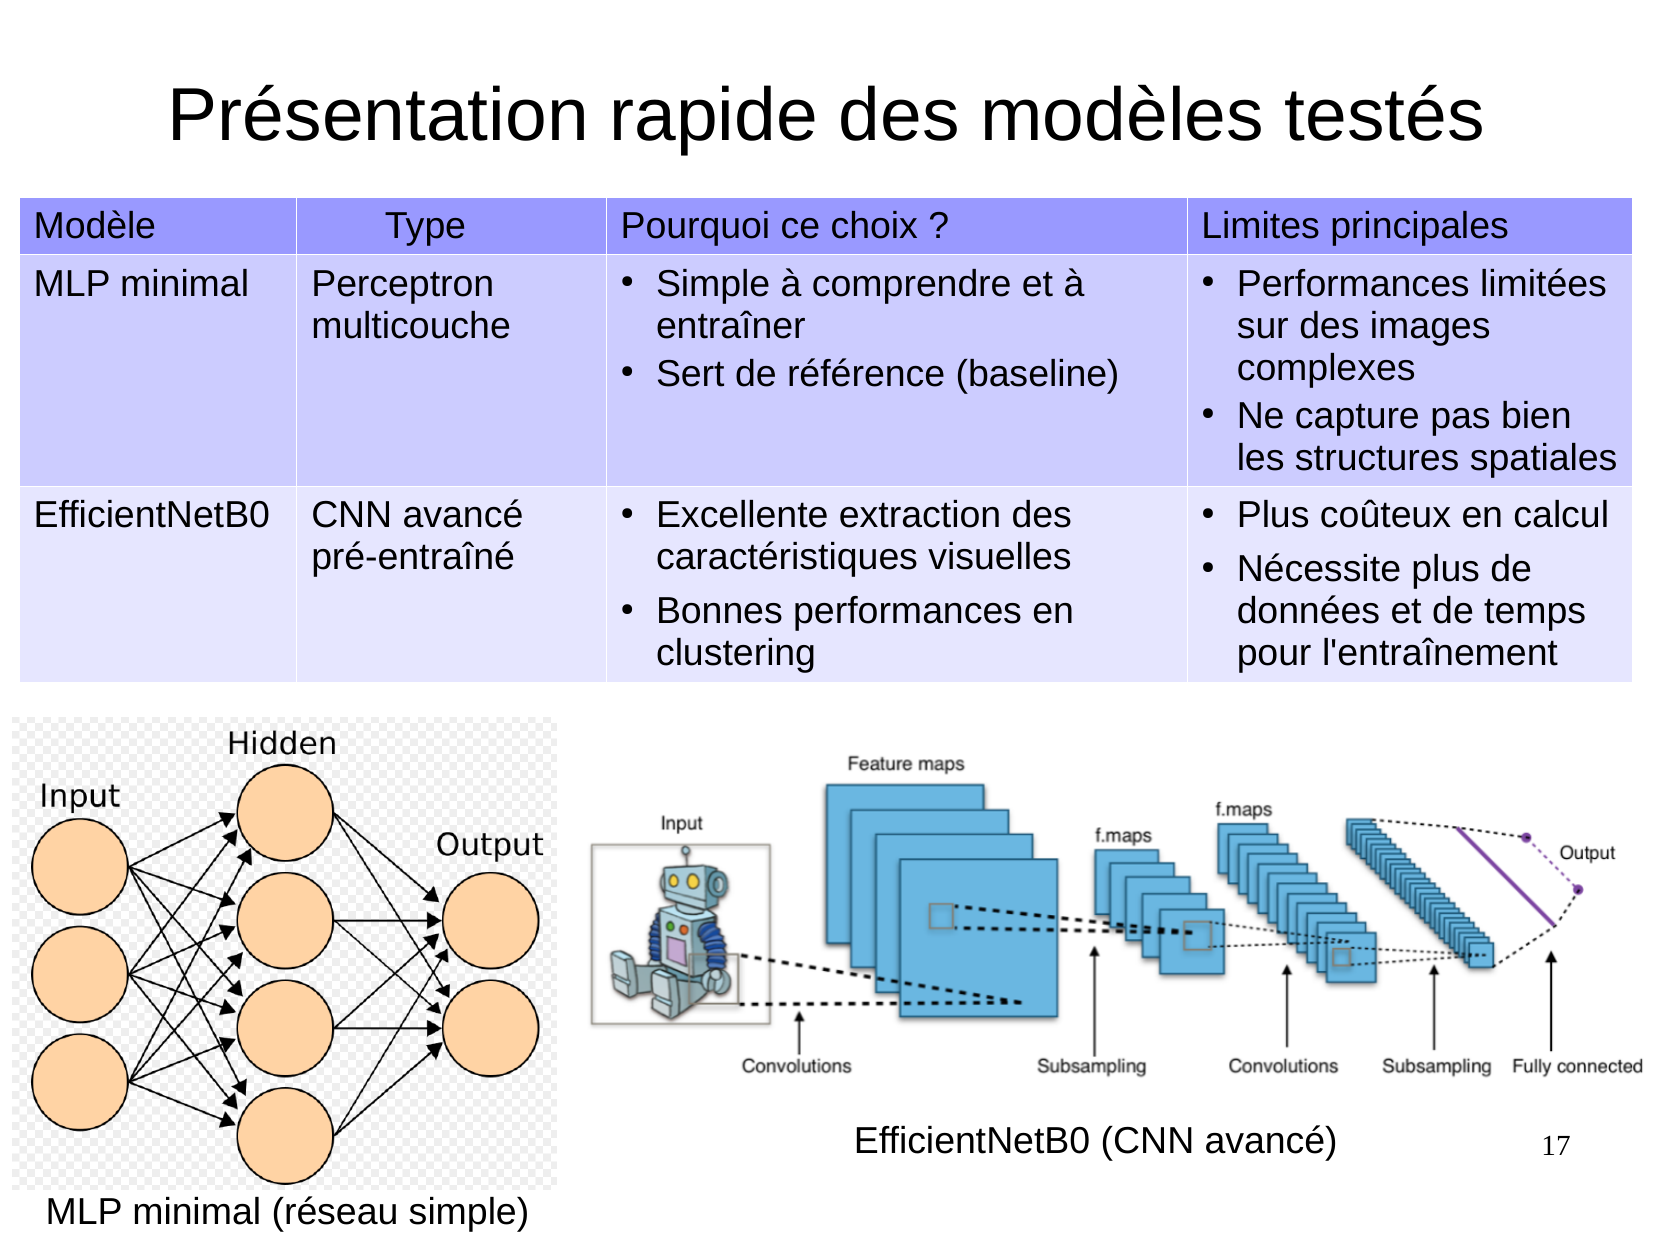

# Présentation rapide des modèles testés
| Modèle | Type | Pourquoi ce choix ? | Limites principales |
| --- | --- | --- | --- |
| MLP minimal | Perceptron multicouche | Simple à comprendre et à entraîner Sert de référence (baseline) | Performances limitées sur des images complexes Ne capture pas bien les structures spatiales |
| EfficientNetB0 | CNN avancé pré-entraîné | Excellente extraction des caractéristiques visuelles Bonnes performances en clustering | Plus coûteux en calcul Nécessite plus de données et de temps pour l'entraînement |
EfficientNetB0 (CNN avancé)
17
MLP minimal (réseau simple)